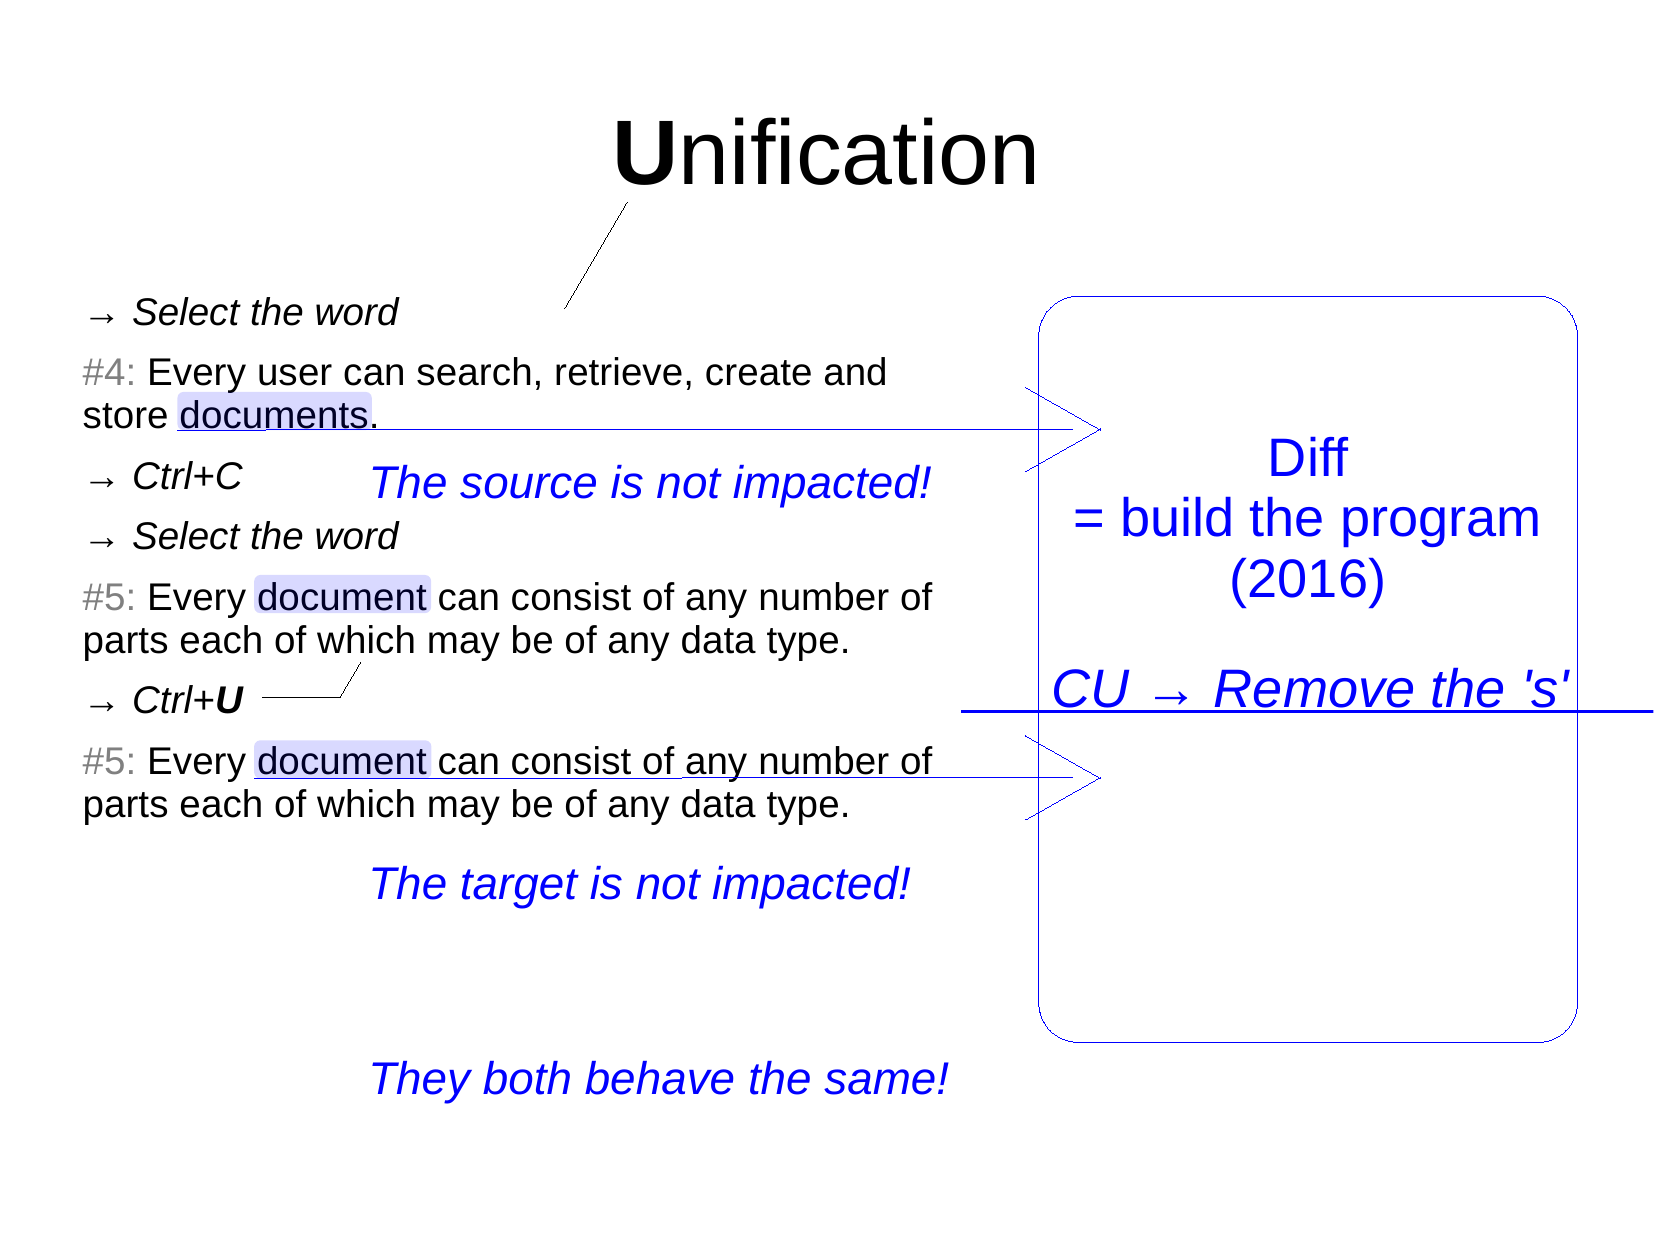

# Unification
→ Select the word
#4: Every user can search, retrieve, create and store documents.
→ Ctrl+C
→ Select the word
#5: Every document can consist of any number of parts each of which may be of any data type.
→ Ctrl+U
#5: Every document can consist of any number of parts each of which may be of any data type.
→ Remove the 's'
#5: Every document can consist of any number of parts each of which may be of any data type.
Diff
= build the program
(2016)
The source is not impacted!
 CU → Remove the 's'
The target is not impacted!
They both behave the same!